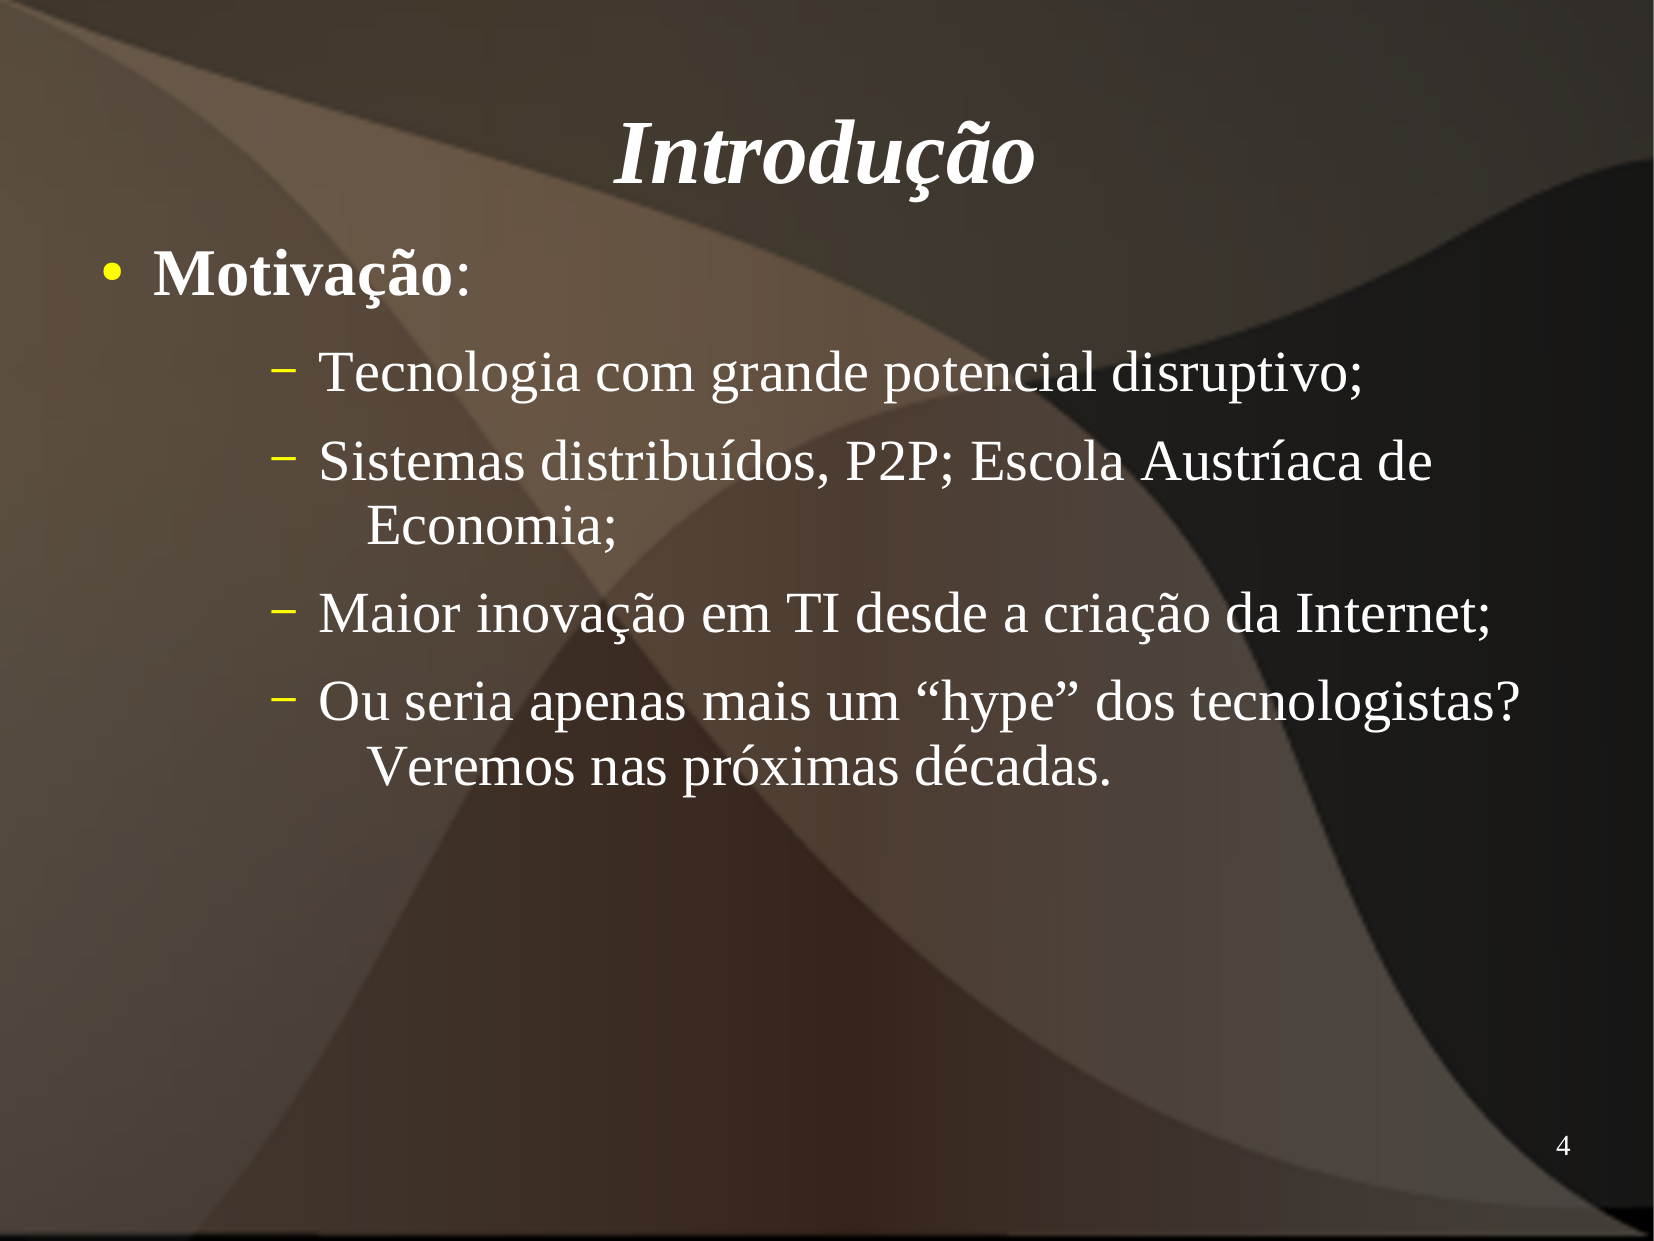

# Introdução
Motivação:
Tecnologia com grande potencial disruptivo;
Sistemas distribuídos, P2P; Escola Austríaca de Economia;
Maior inovação em TI desde a criação da Internet;
Ou seria apenas mais um “hype” dos tecnologistas? Veremos nas próximas décadas.
4